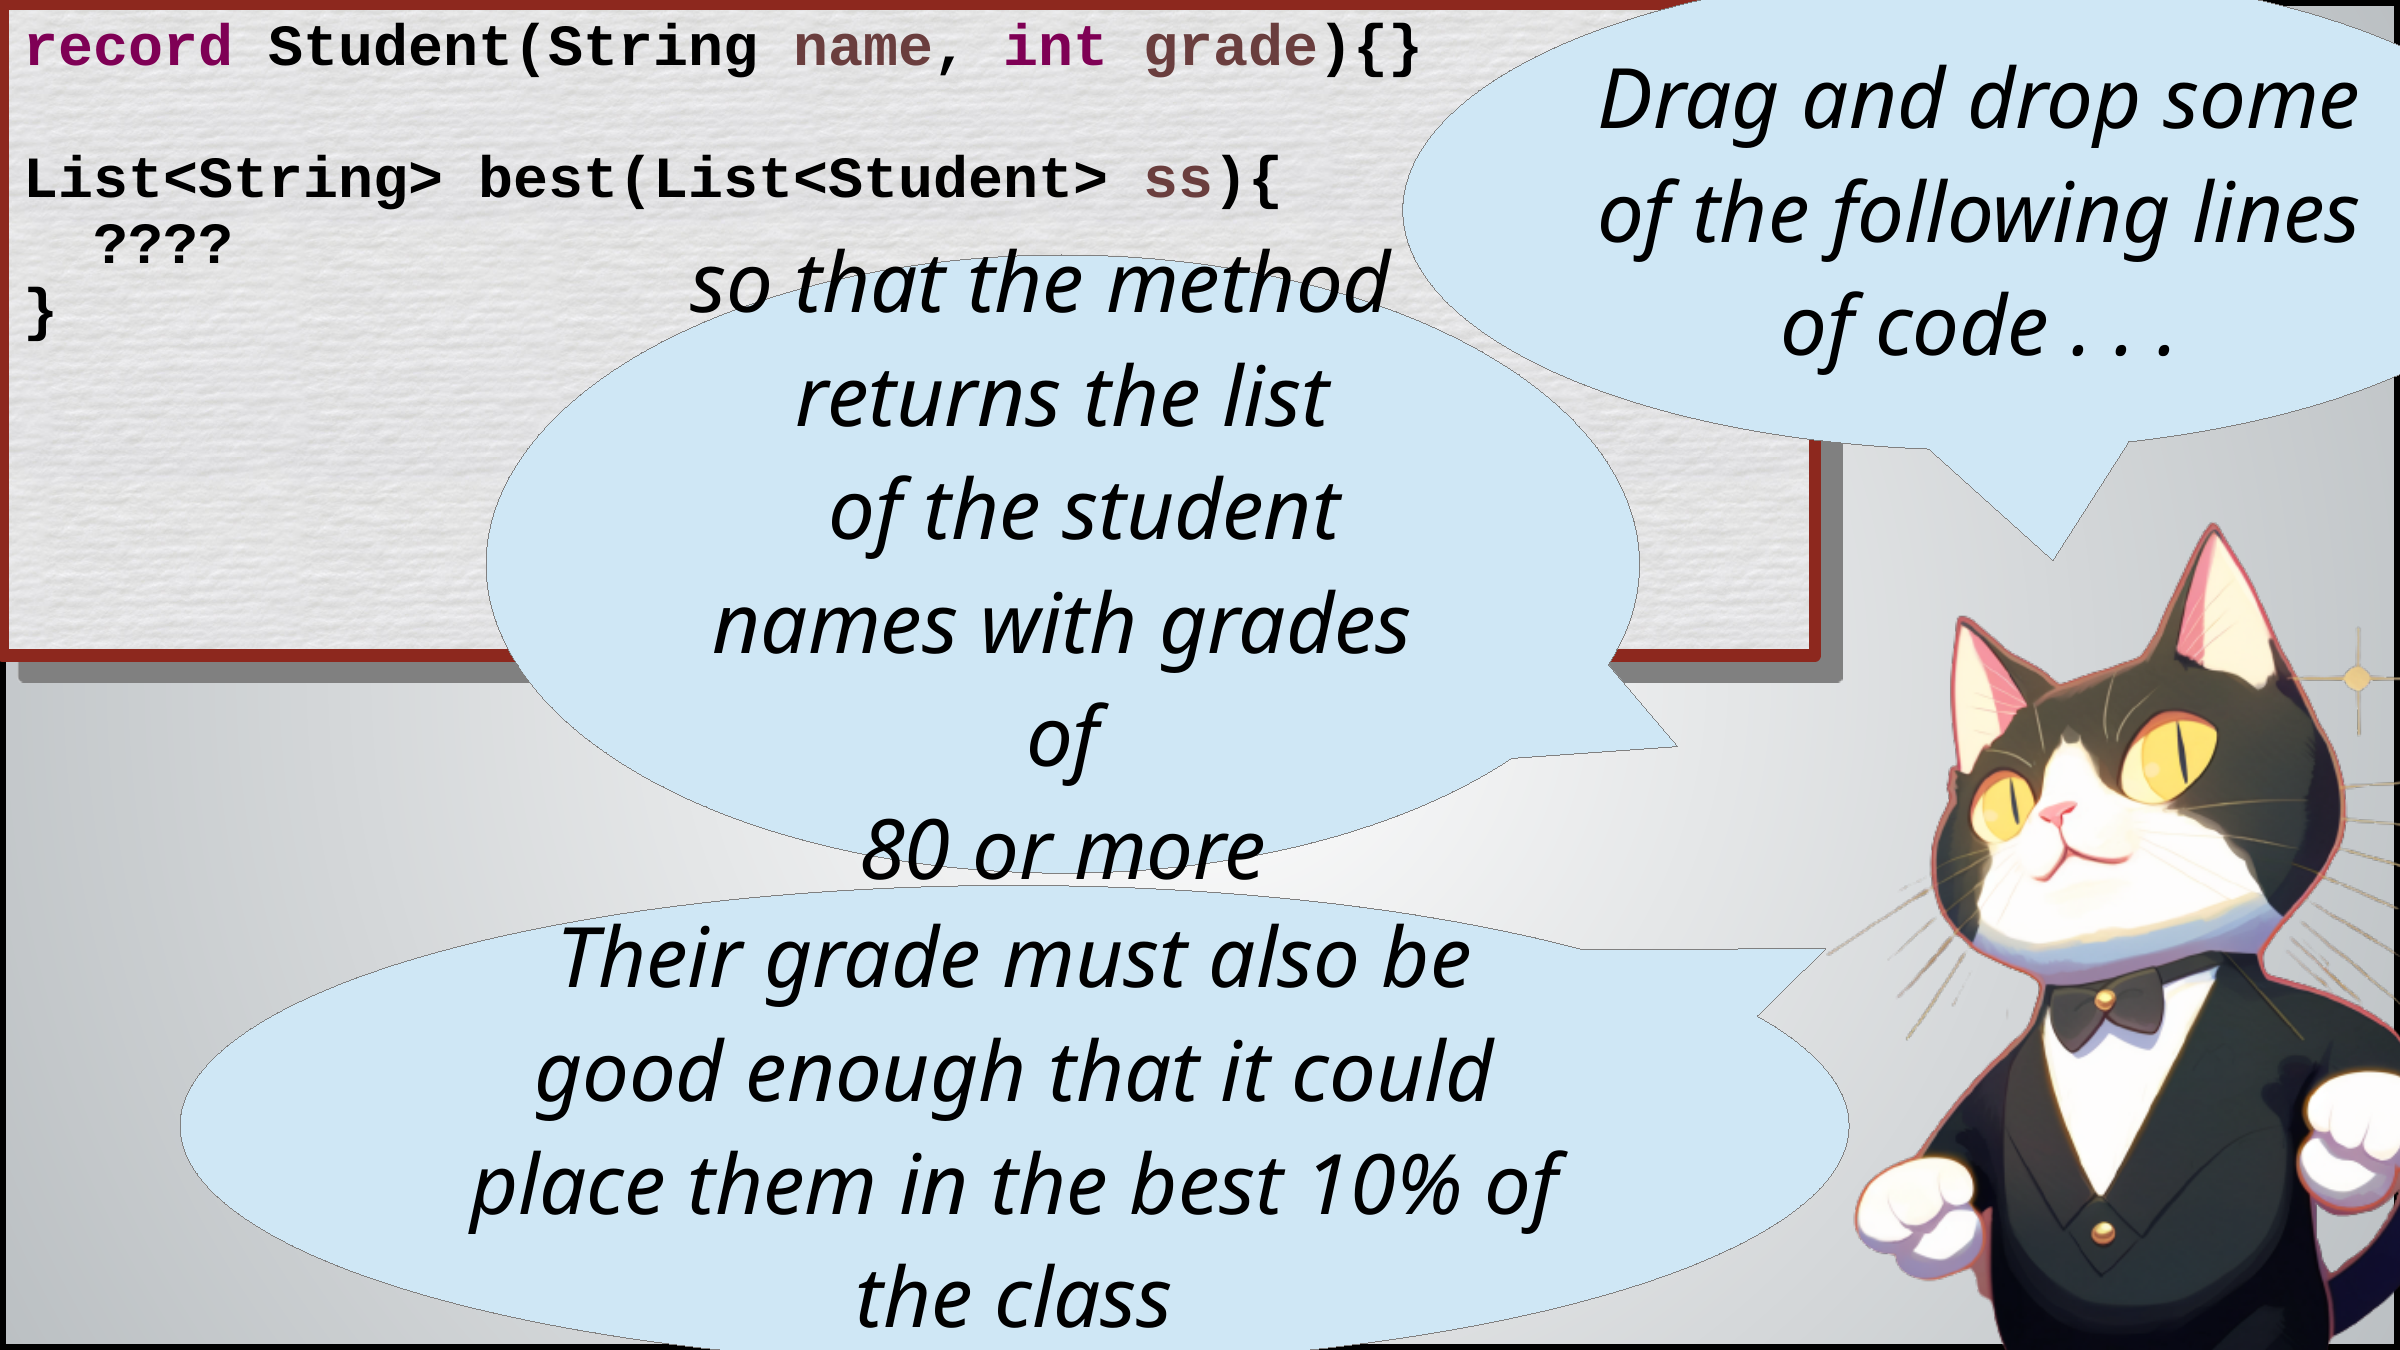

Drag and drop some of the following lines of code . . .
record Student(String name, int grade){}
List<String> best(List<Student> ss){
 ????
}
so that the method returns the list
 of the student names with grades of
80 or more
Their grade must also be
good enough that it could place them in the best 10% of the class